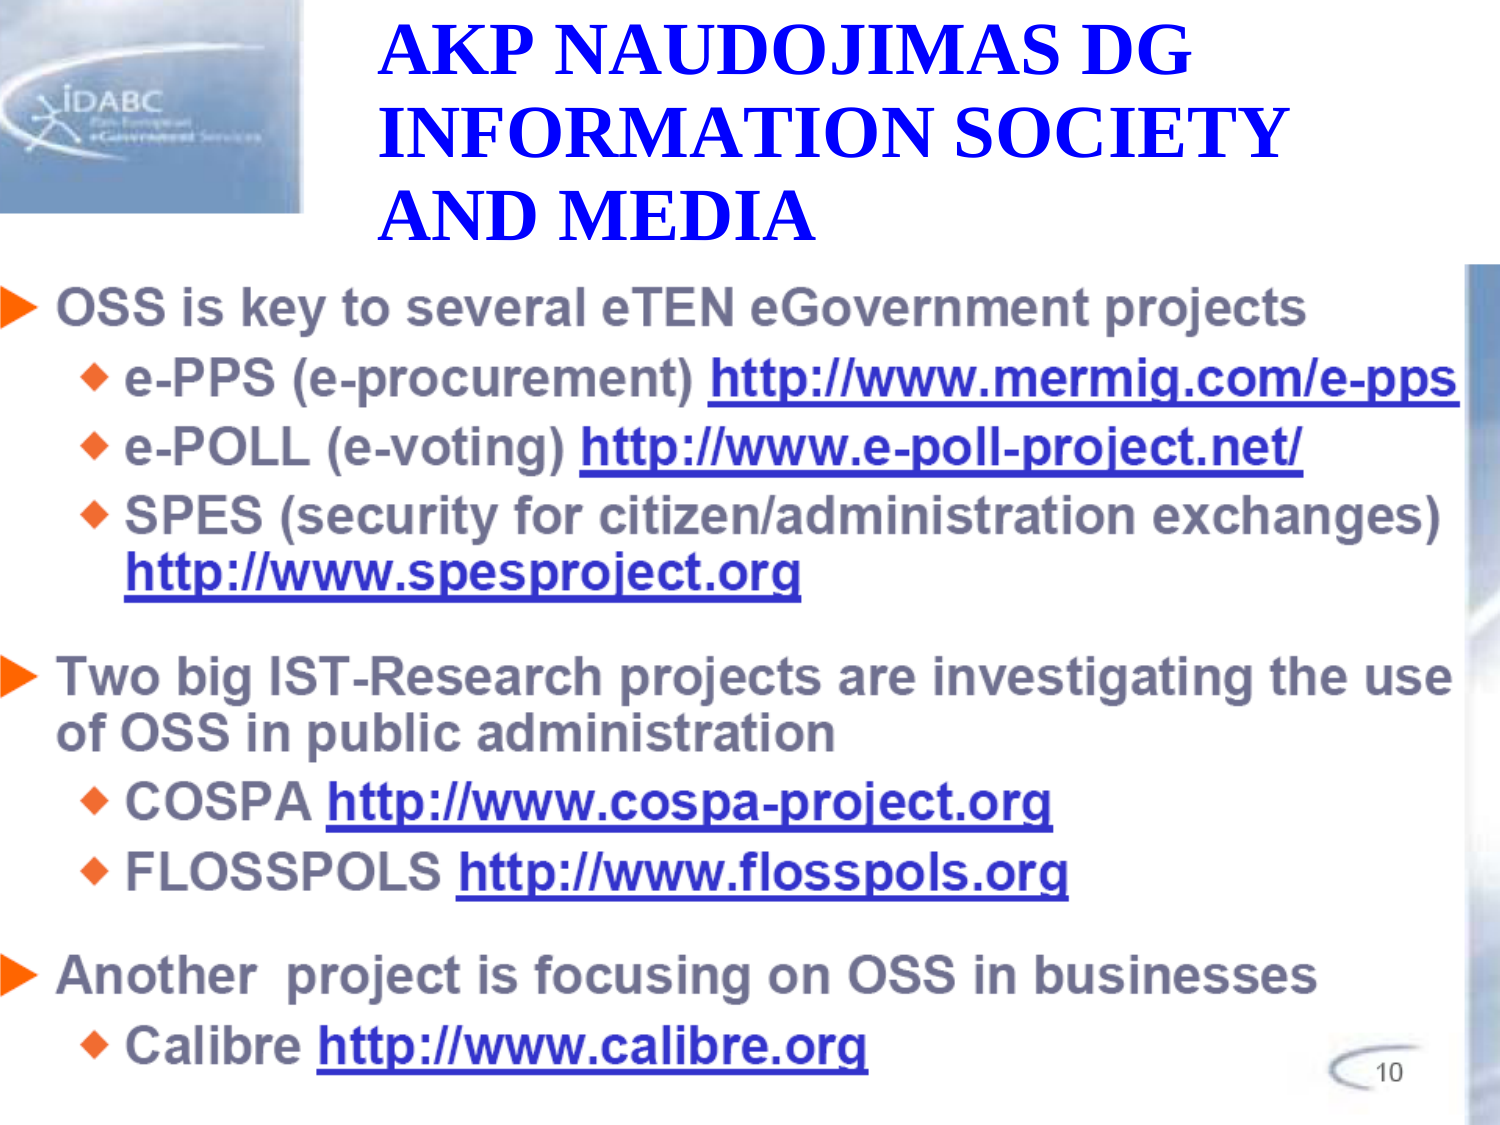

AKP NAUDOJIMAS DG INFORMATION SOCIETY AND MEDIA
#